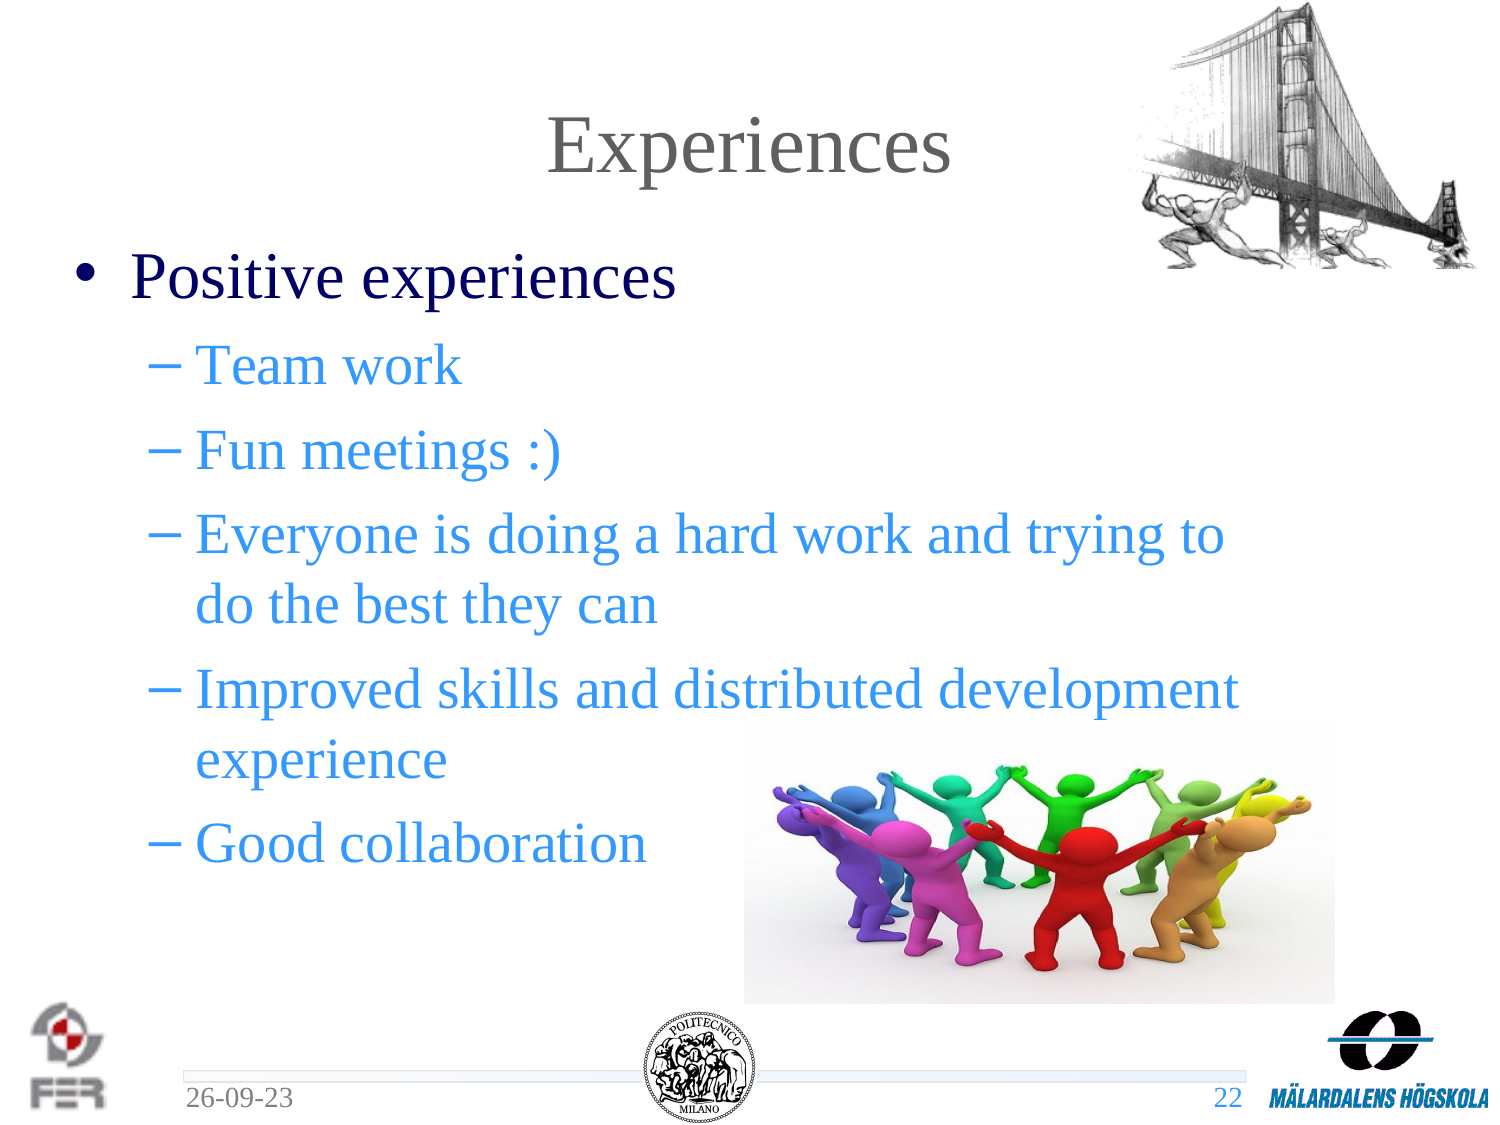

# Experiences
Positive experiences
Team work
Fun meetings :)
Everyone is doing a hard work and trying to do the best they can
Improved skills and distributed development experience
Good collaboration
26-08-21